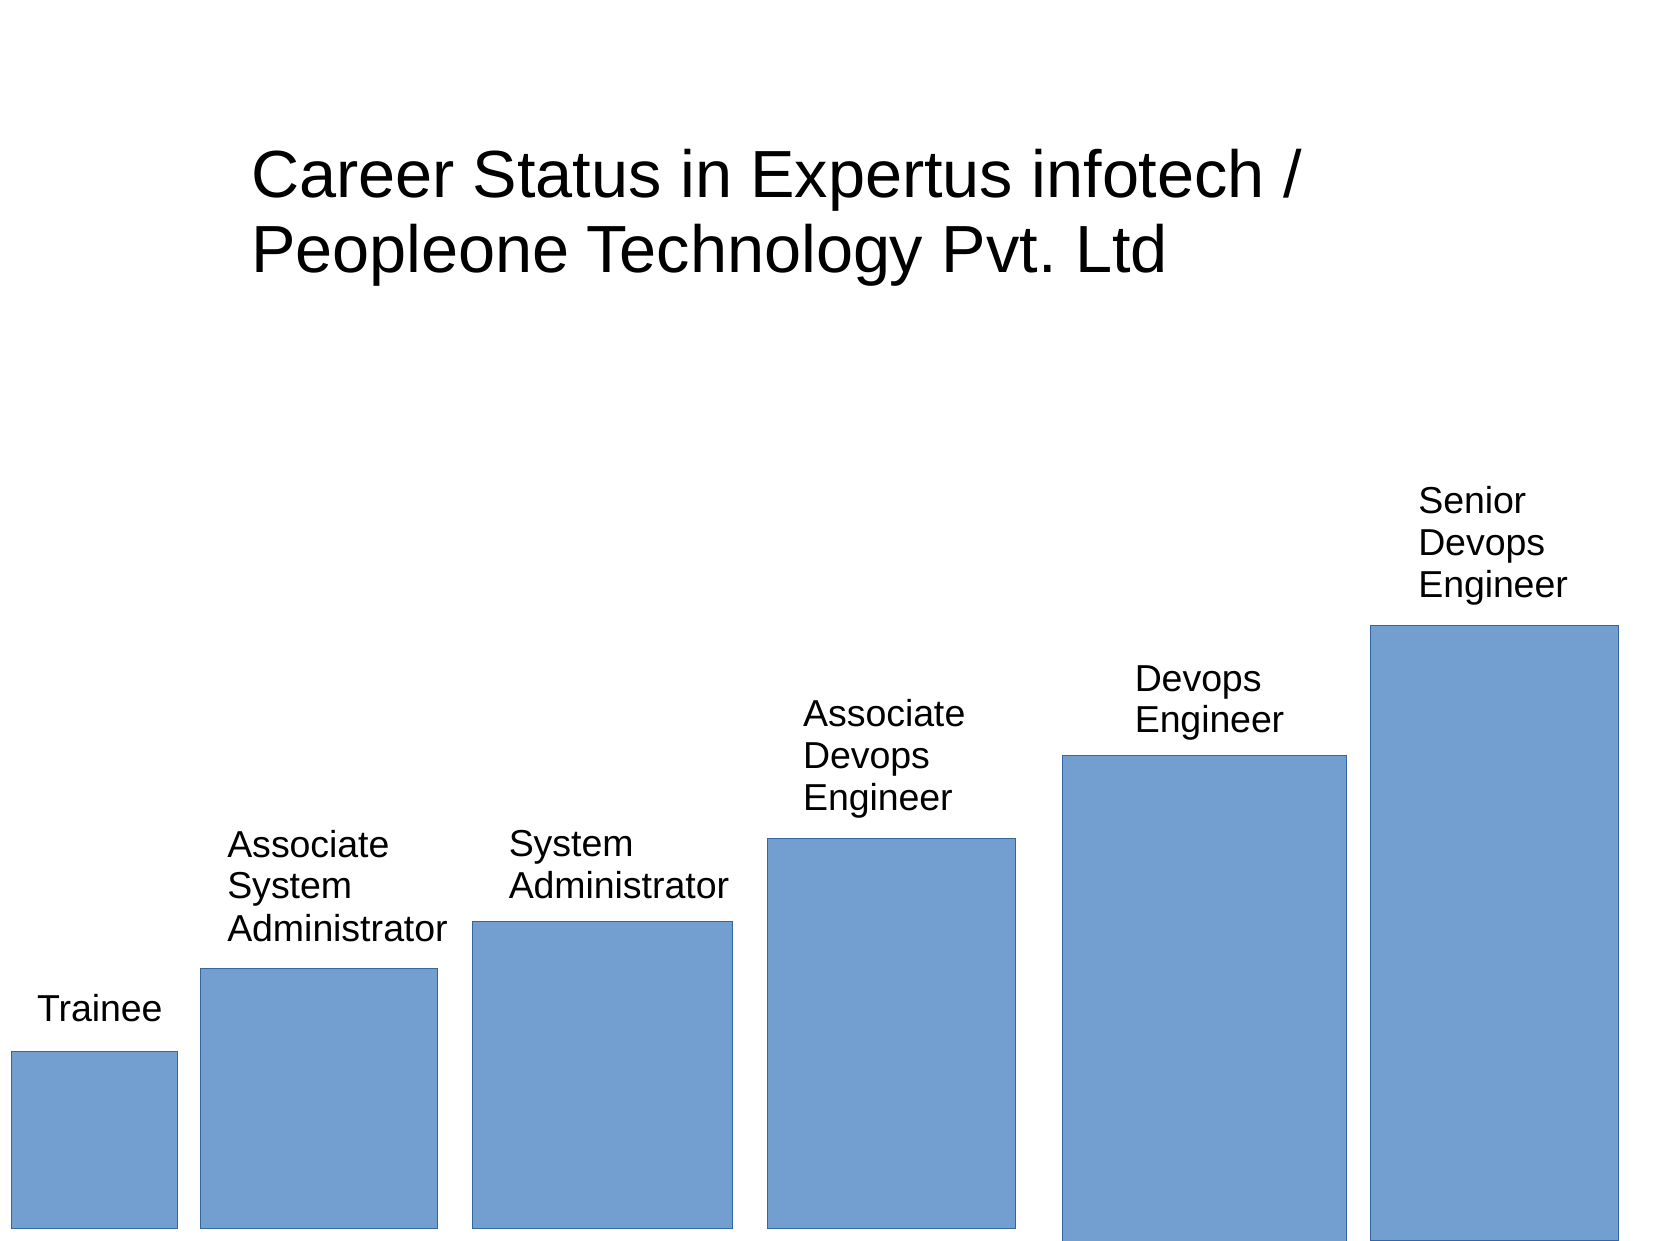

Career Status in Expertus infotech / Peopleone Technology Pvt. Ltd
Senior
Devops
Engineer
Devops
Engineer
Associate
Devops
Engineer
System
Administrator
Associate
System
Administrator
Trainee